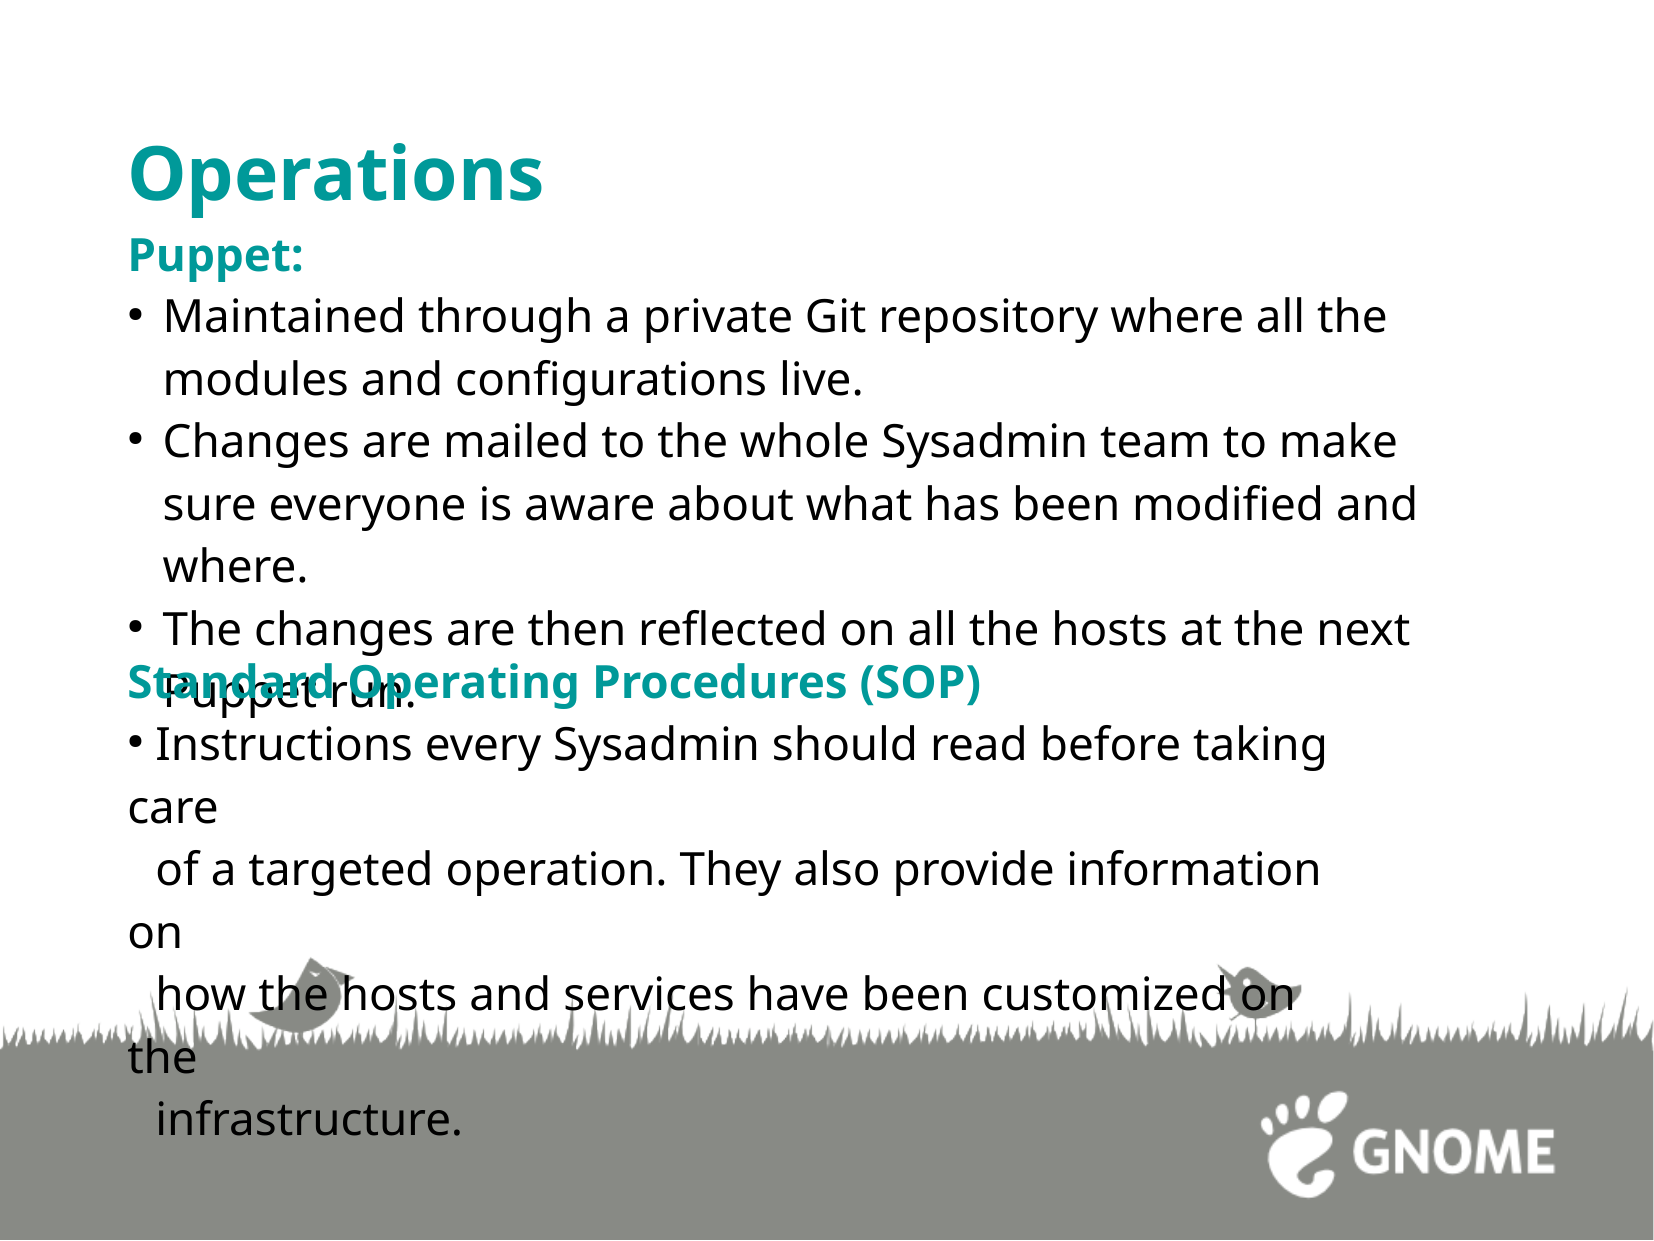

Operations
Puppet:
Maintained through a private Git repository where all the modules and configurations live.
Changes are mailed to the whole Sysadmin team to make sure everyone is aware about what has been modified and where.
The changes are then reflected on all the hosts at the next Puppet run.
Standard Operating Procedures (SOP)
 Instructions every Sysadmin should read before taking care
 of a targeted operation. They also provide information on
 how the hosts and services have been customized on the
 infrastructure.